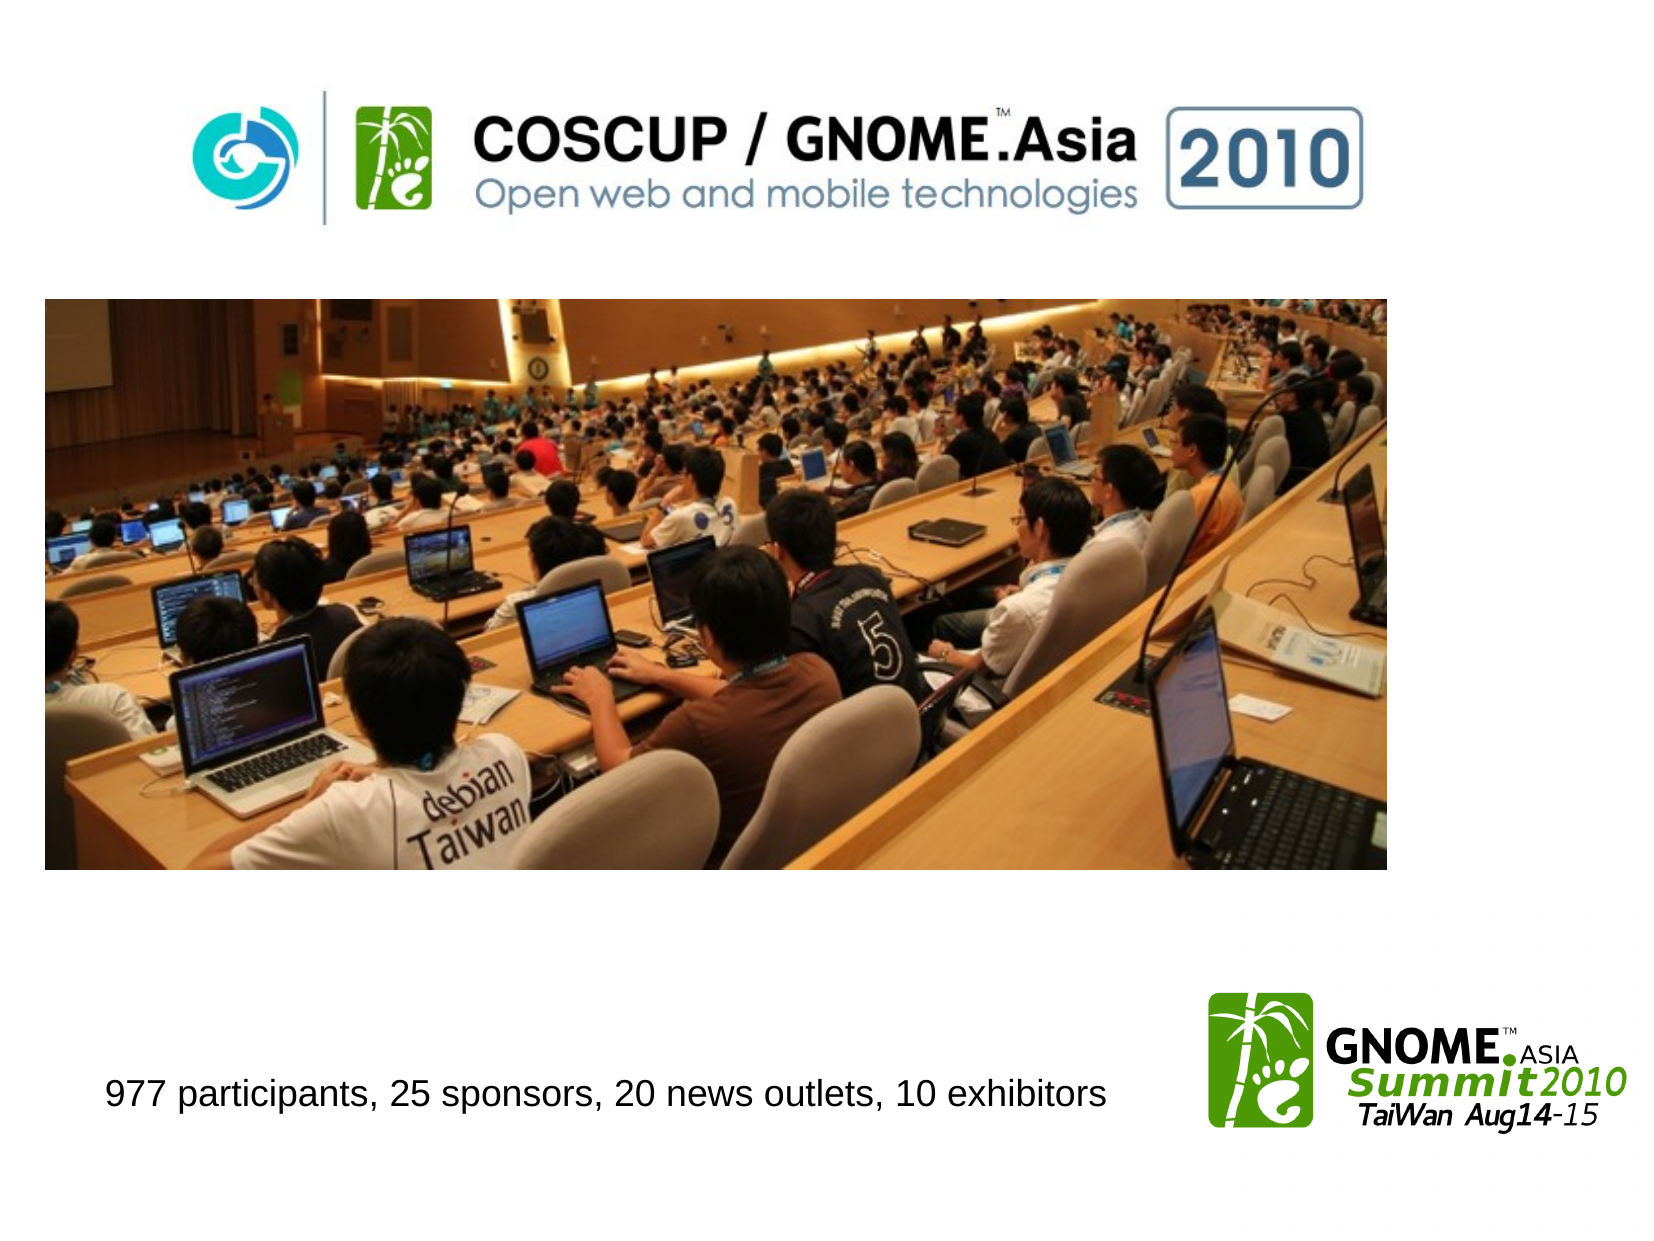

#
977 participants, 25 sponsors, 20 news outlets, 10 exhibitors